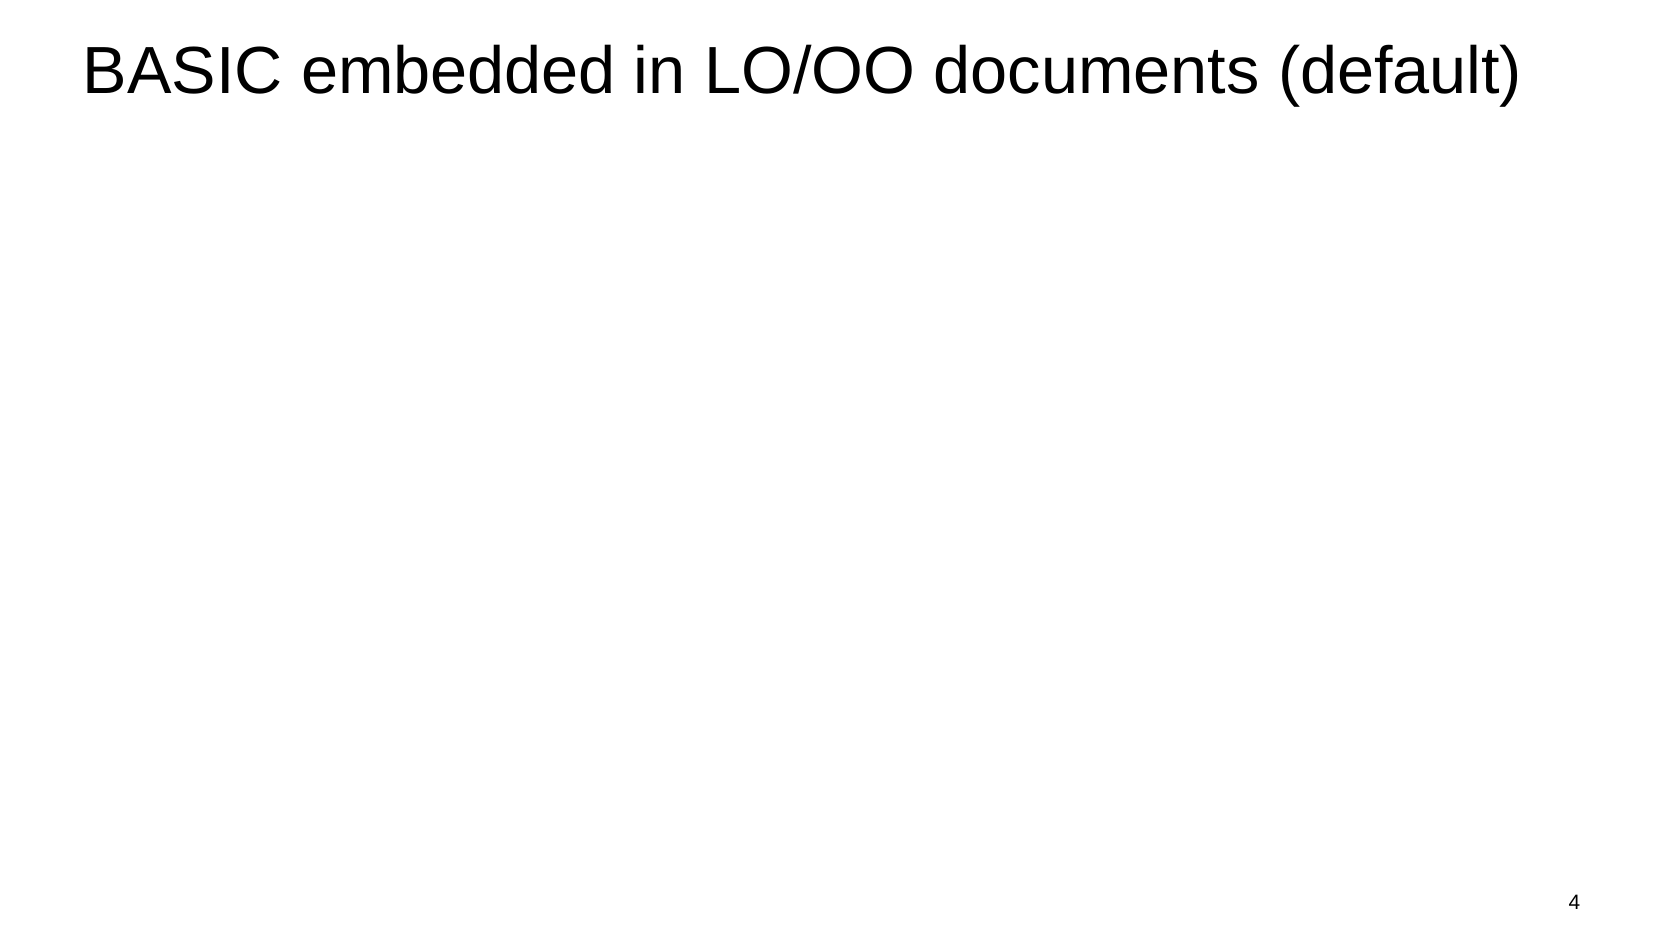

# BASIC embedded in LO/OO documents (default)